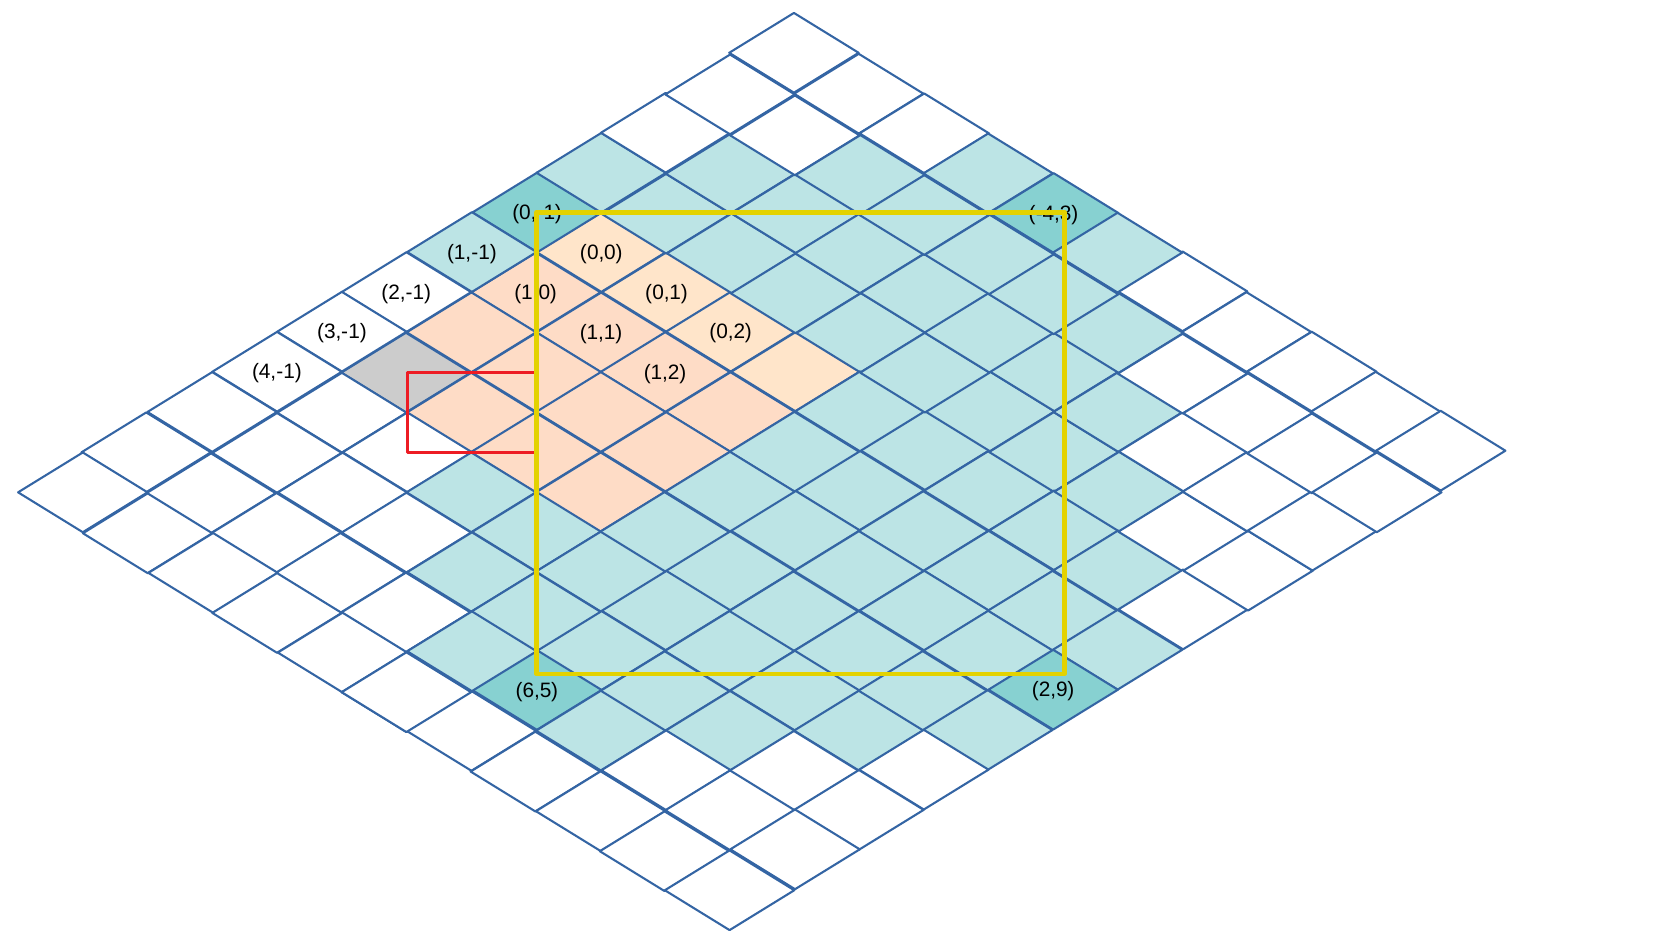

(0,-1)
(-4,3)
(1,-1)
(0,0)
(2,-1)
(0,1)
(1,0)
(3,-1)
(0,2)
(1,1)
(4,-1)
(1,2)
(2,9)
(6,5)